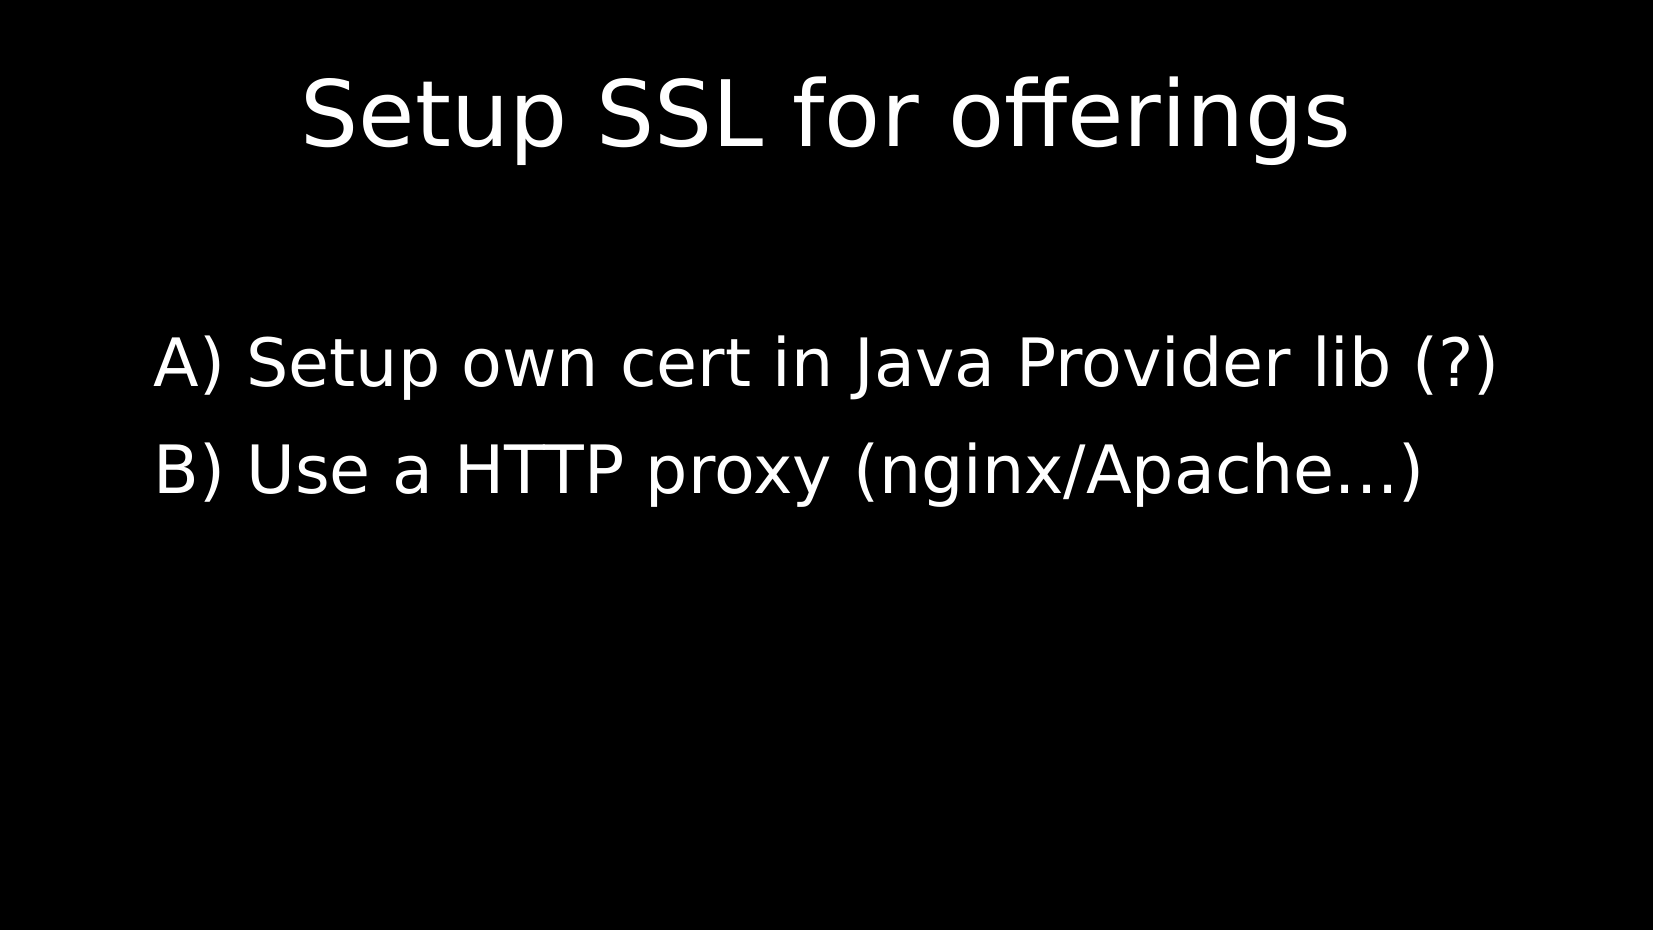

# Setup SSL for offerings
A) Setup own cert in Java Provider lib (?)
B) Use a HTTP proxy (nginx/Apache...)